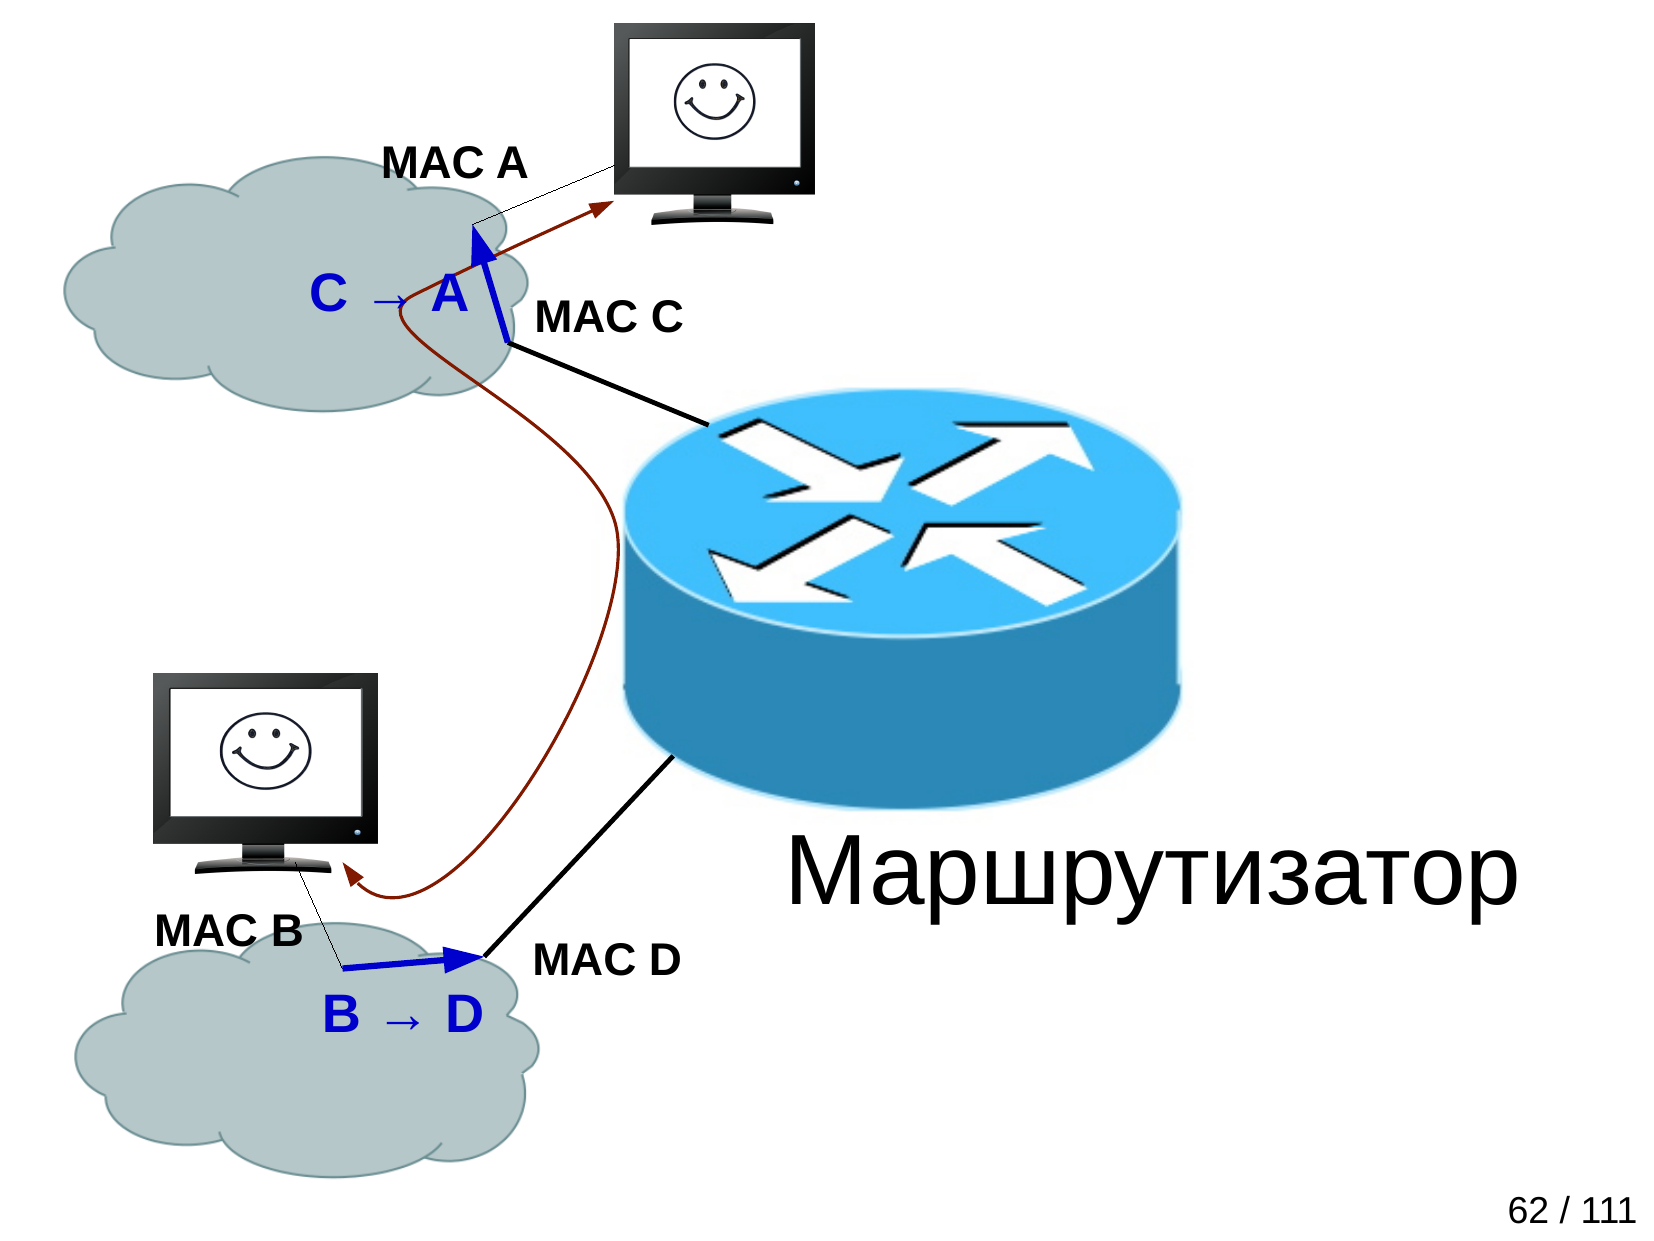

MAC A
C → A
MAC C
Маршрутизатор
MAC B
MAC D
B → D